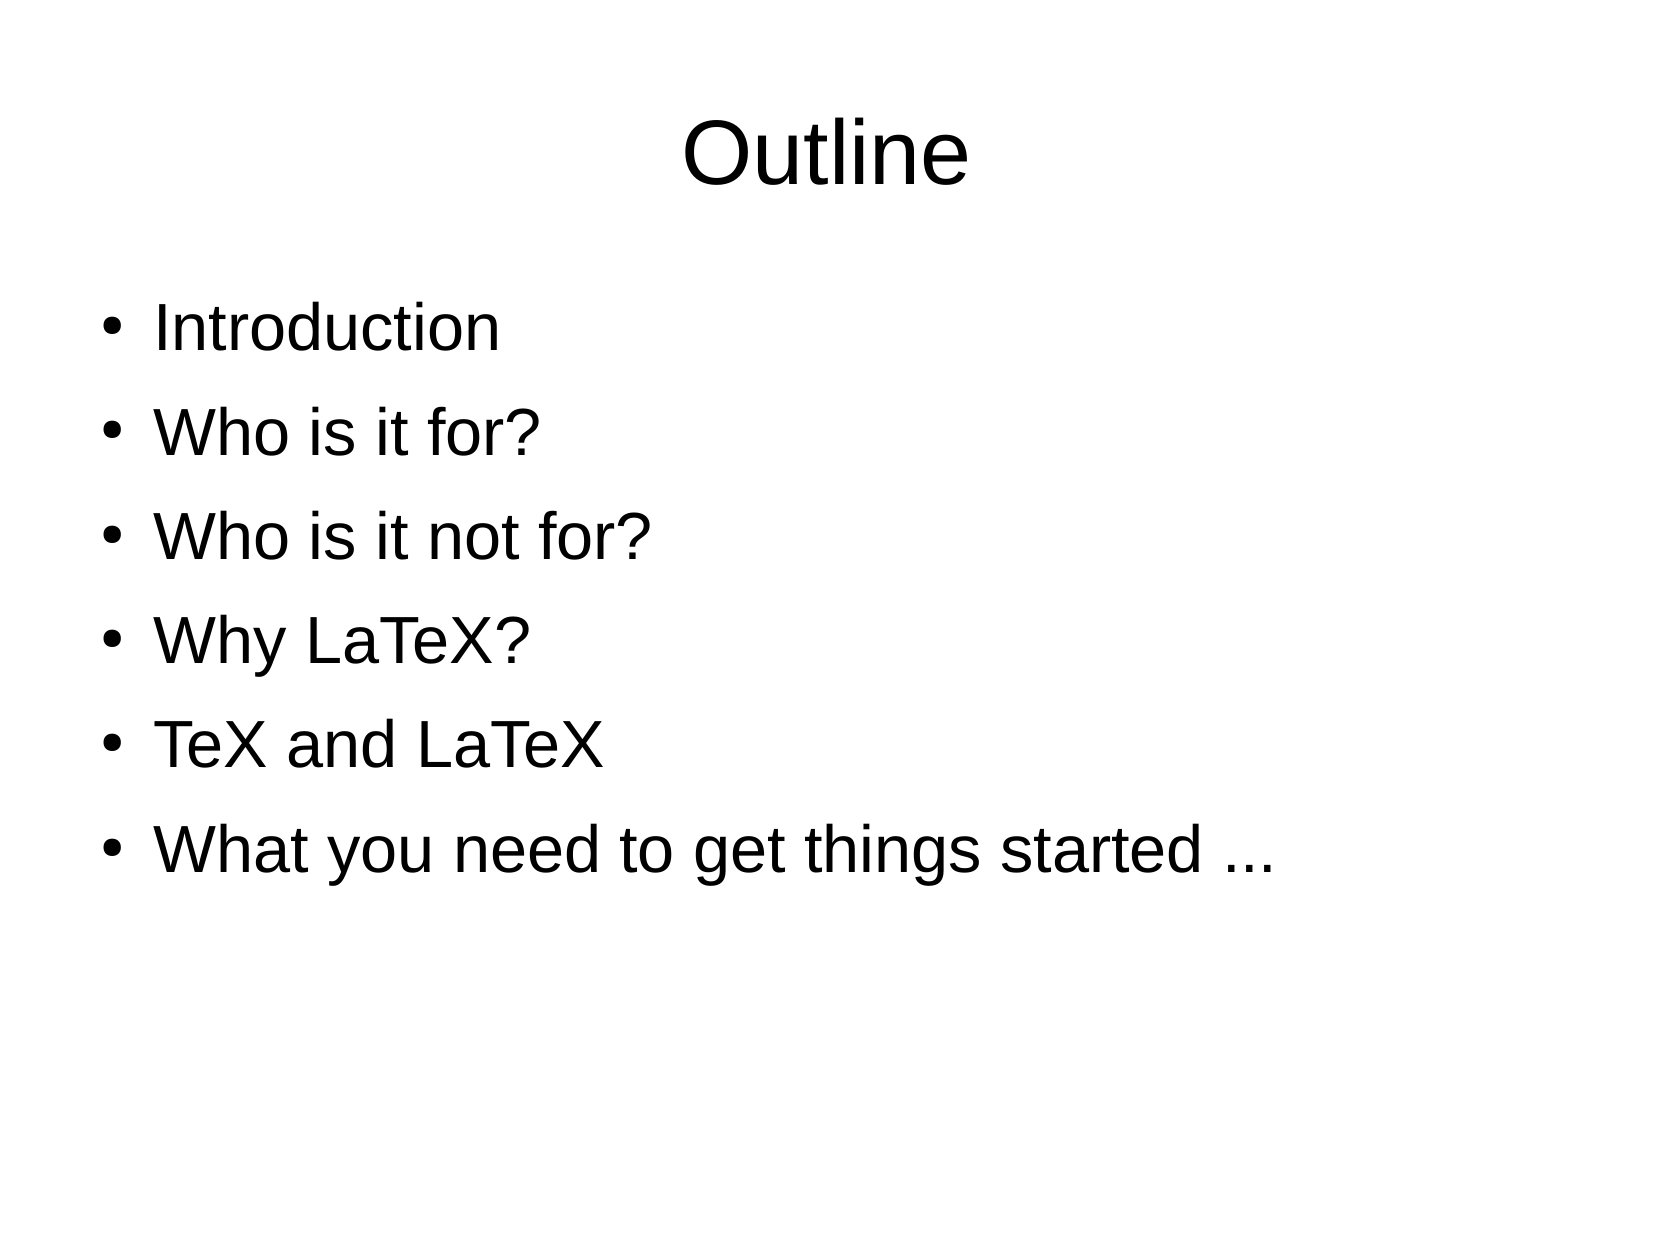

# Outline
Introduction
Who is it for?
Who is it not for?
Why LaTeX?
TeX and LaTeX
What you need to get things started ...